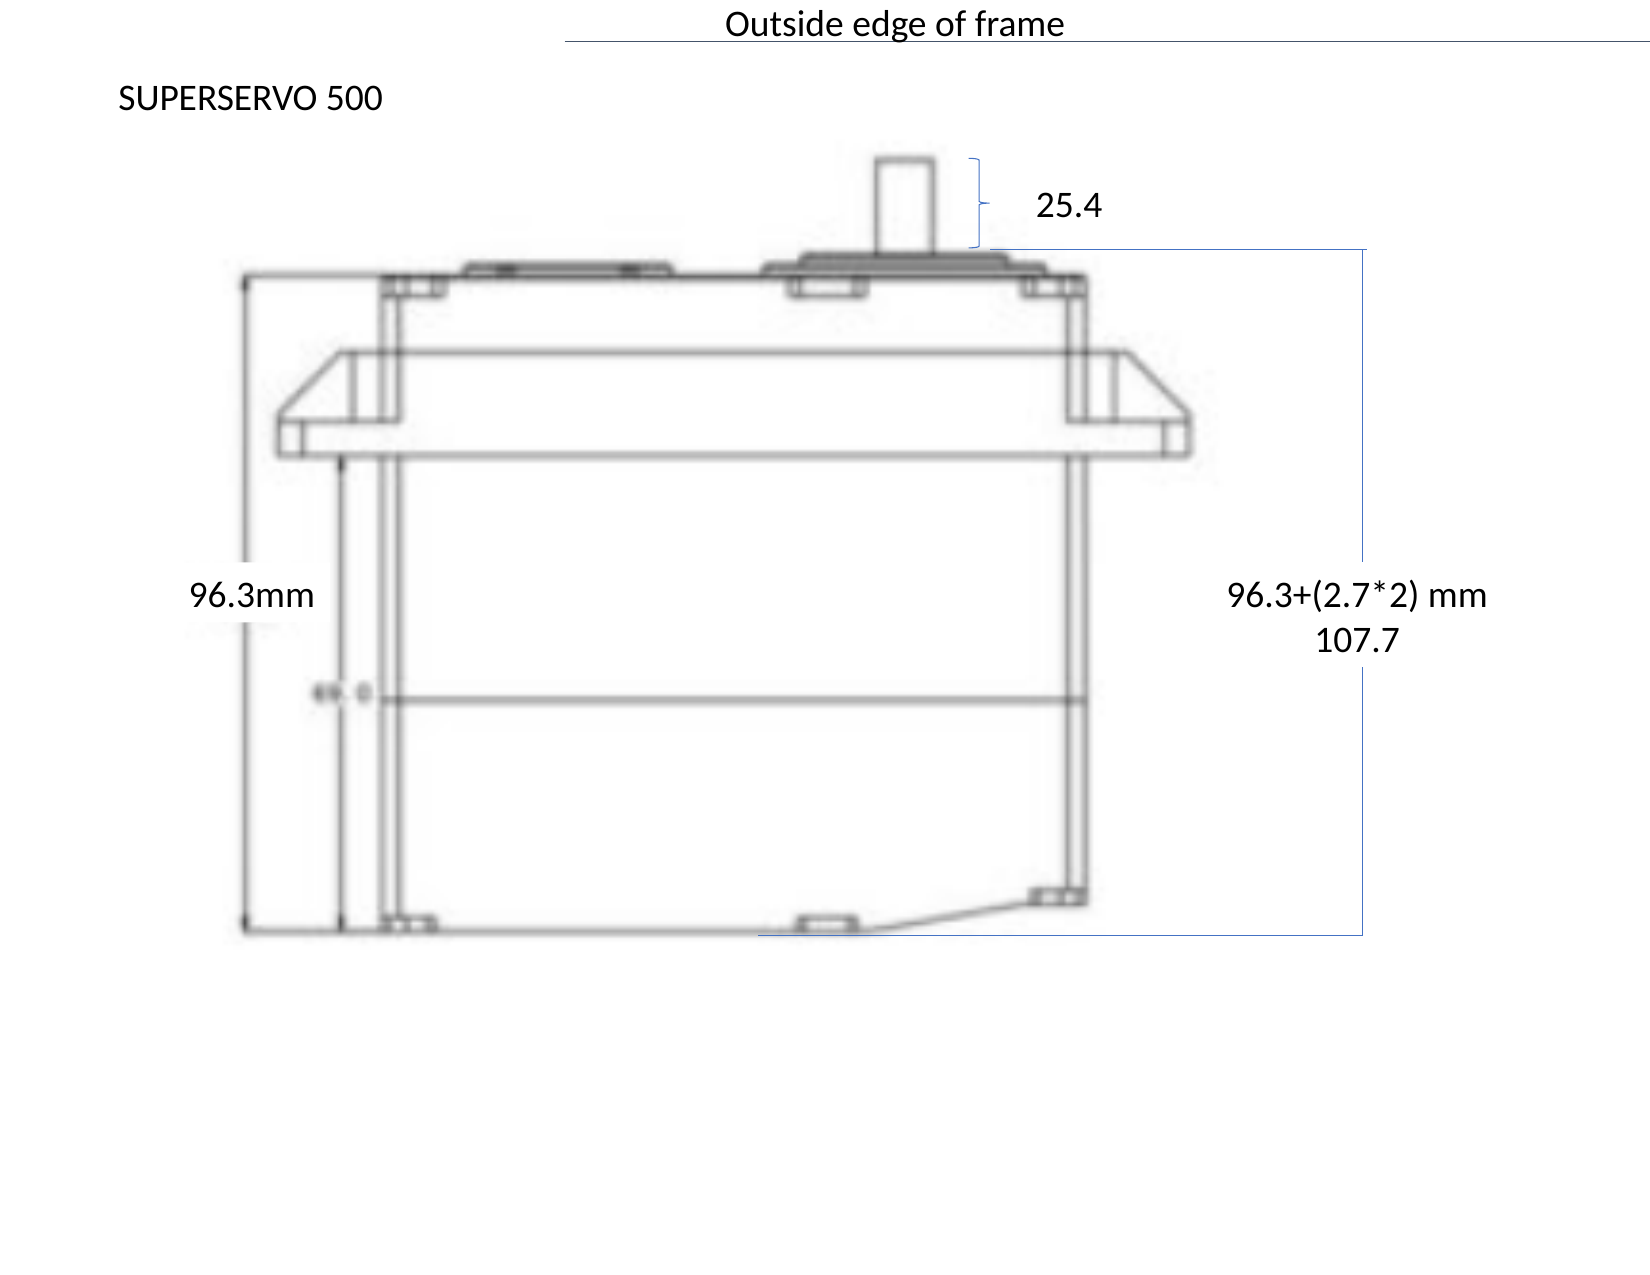

Outside edge of frame
SUPERSERVO 500
25.4
96.3+(2.7*2) mm
107.7
96.3mm